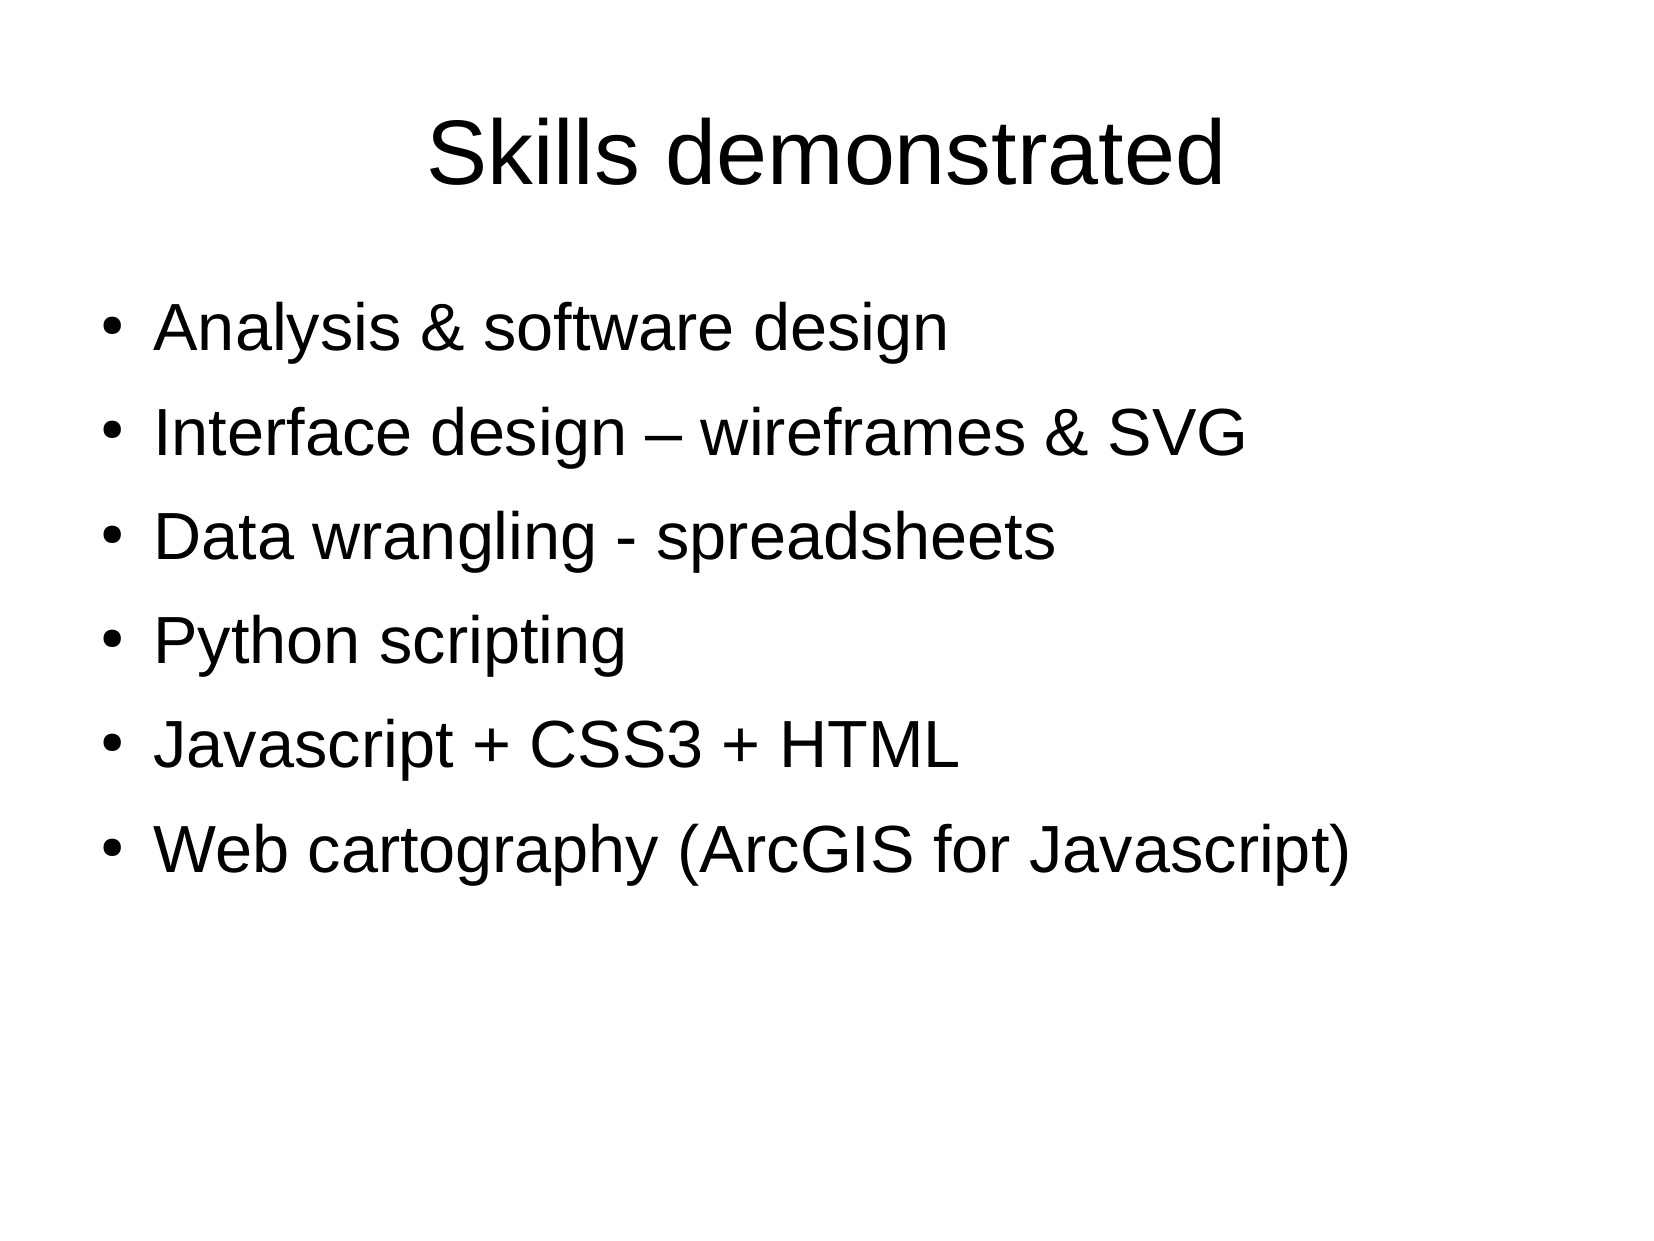

# Skills demonstrated
Analysis & software design
Interface design – wireframes & SVG
Data wrangling - spreadsheets
Python scripting
Javascript + CSS3 + HTML
Web cartography (ArcGIS for Javascript)